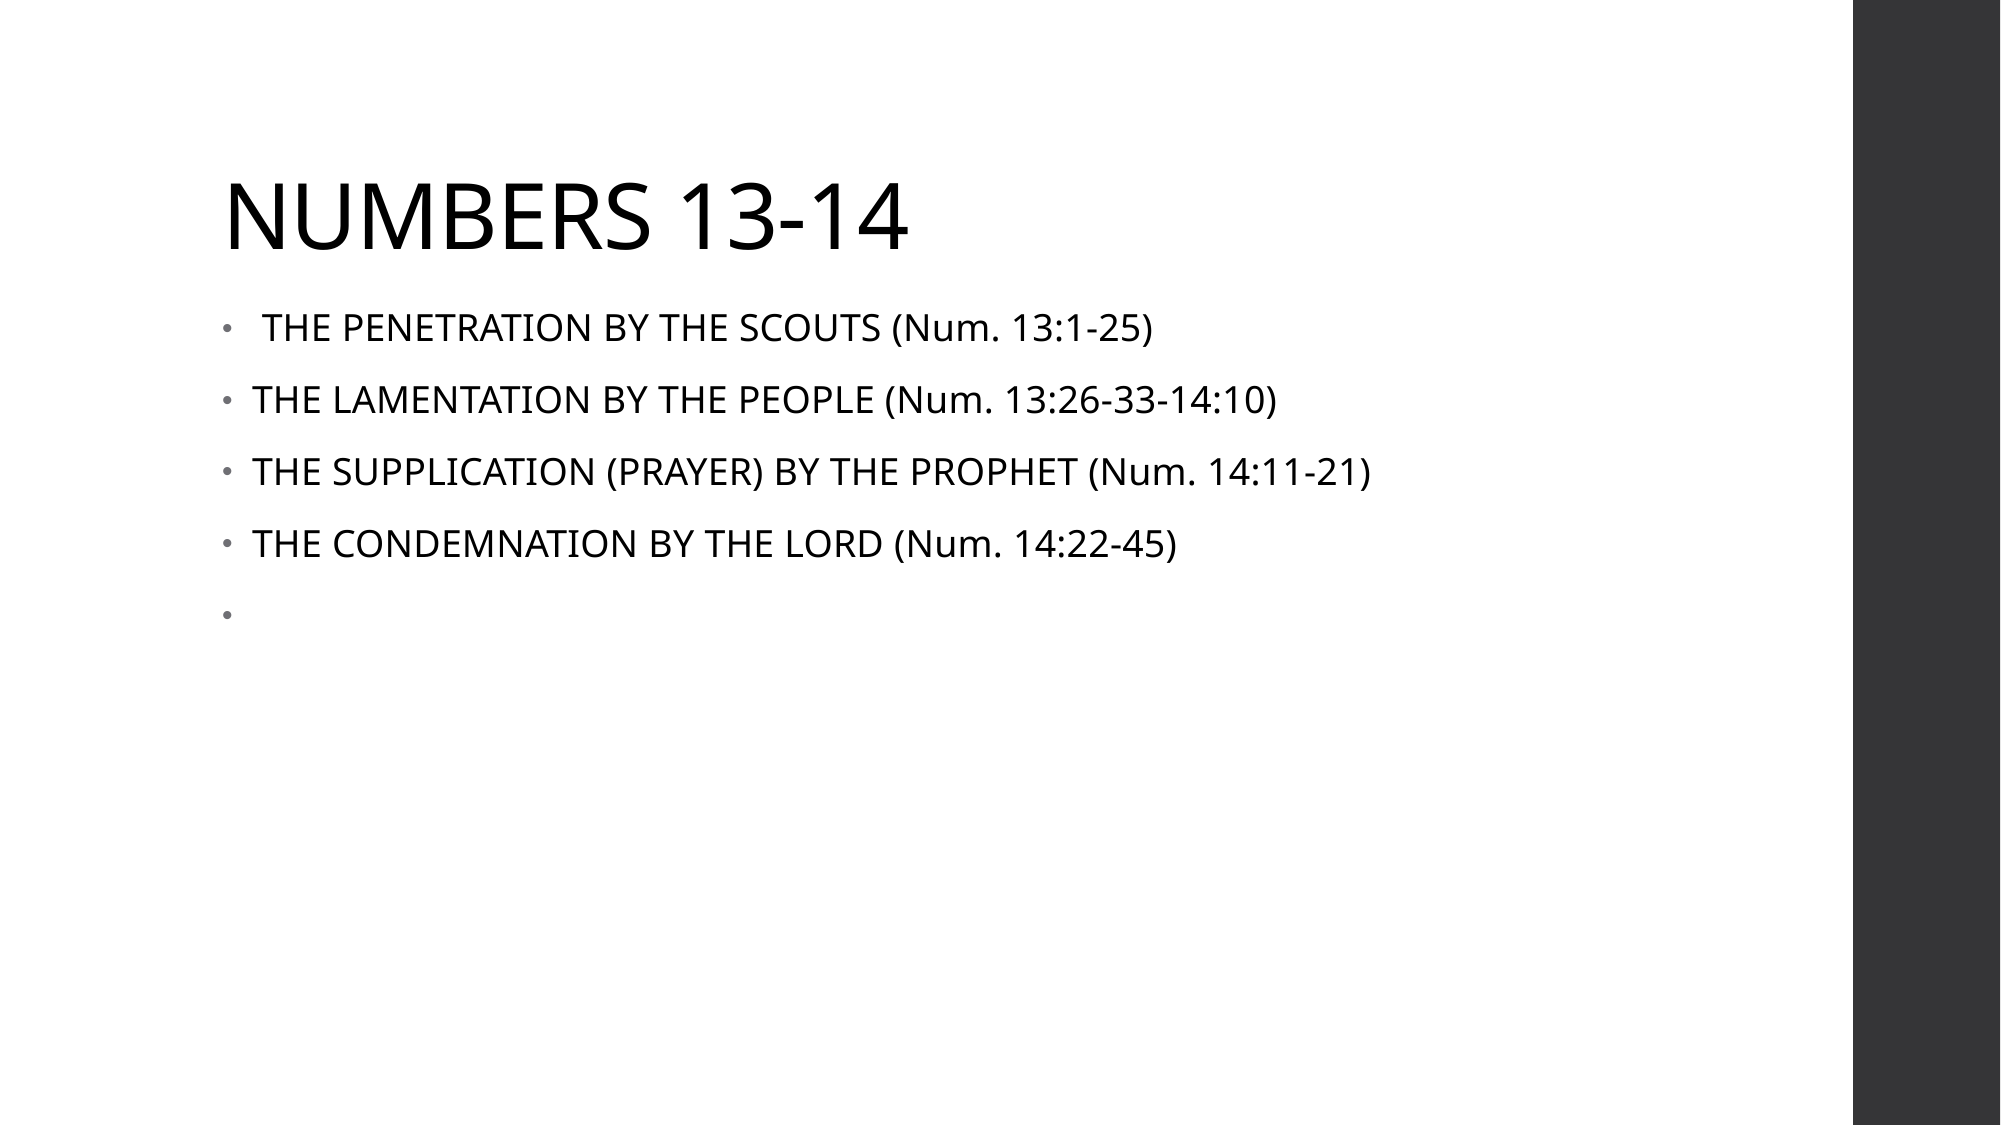

# NUMBERS 13-14
 THE PENETRATION BY THE SCOUTS (Num. 13:1-25)
THE LAMENTATION BY THE PEOPLE (Num. 13:26-33-14:10)
THE SUPPLICATION (PRAYER) BY THE PROPHET (Num. 14:11-21)
THE CONDEMNATION BY THE LORD (Num. 14:22-45)